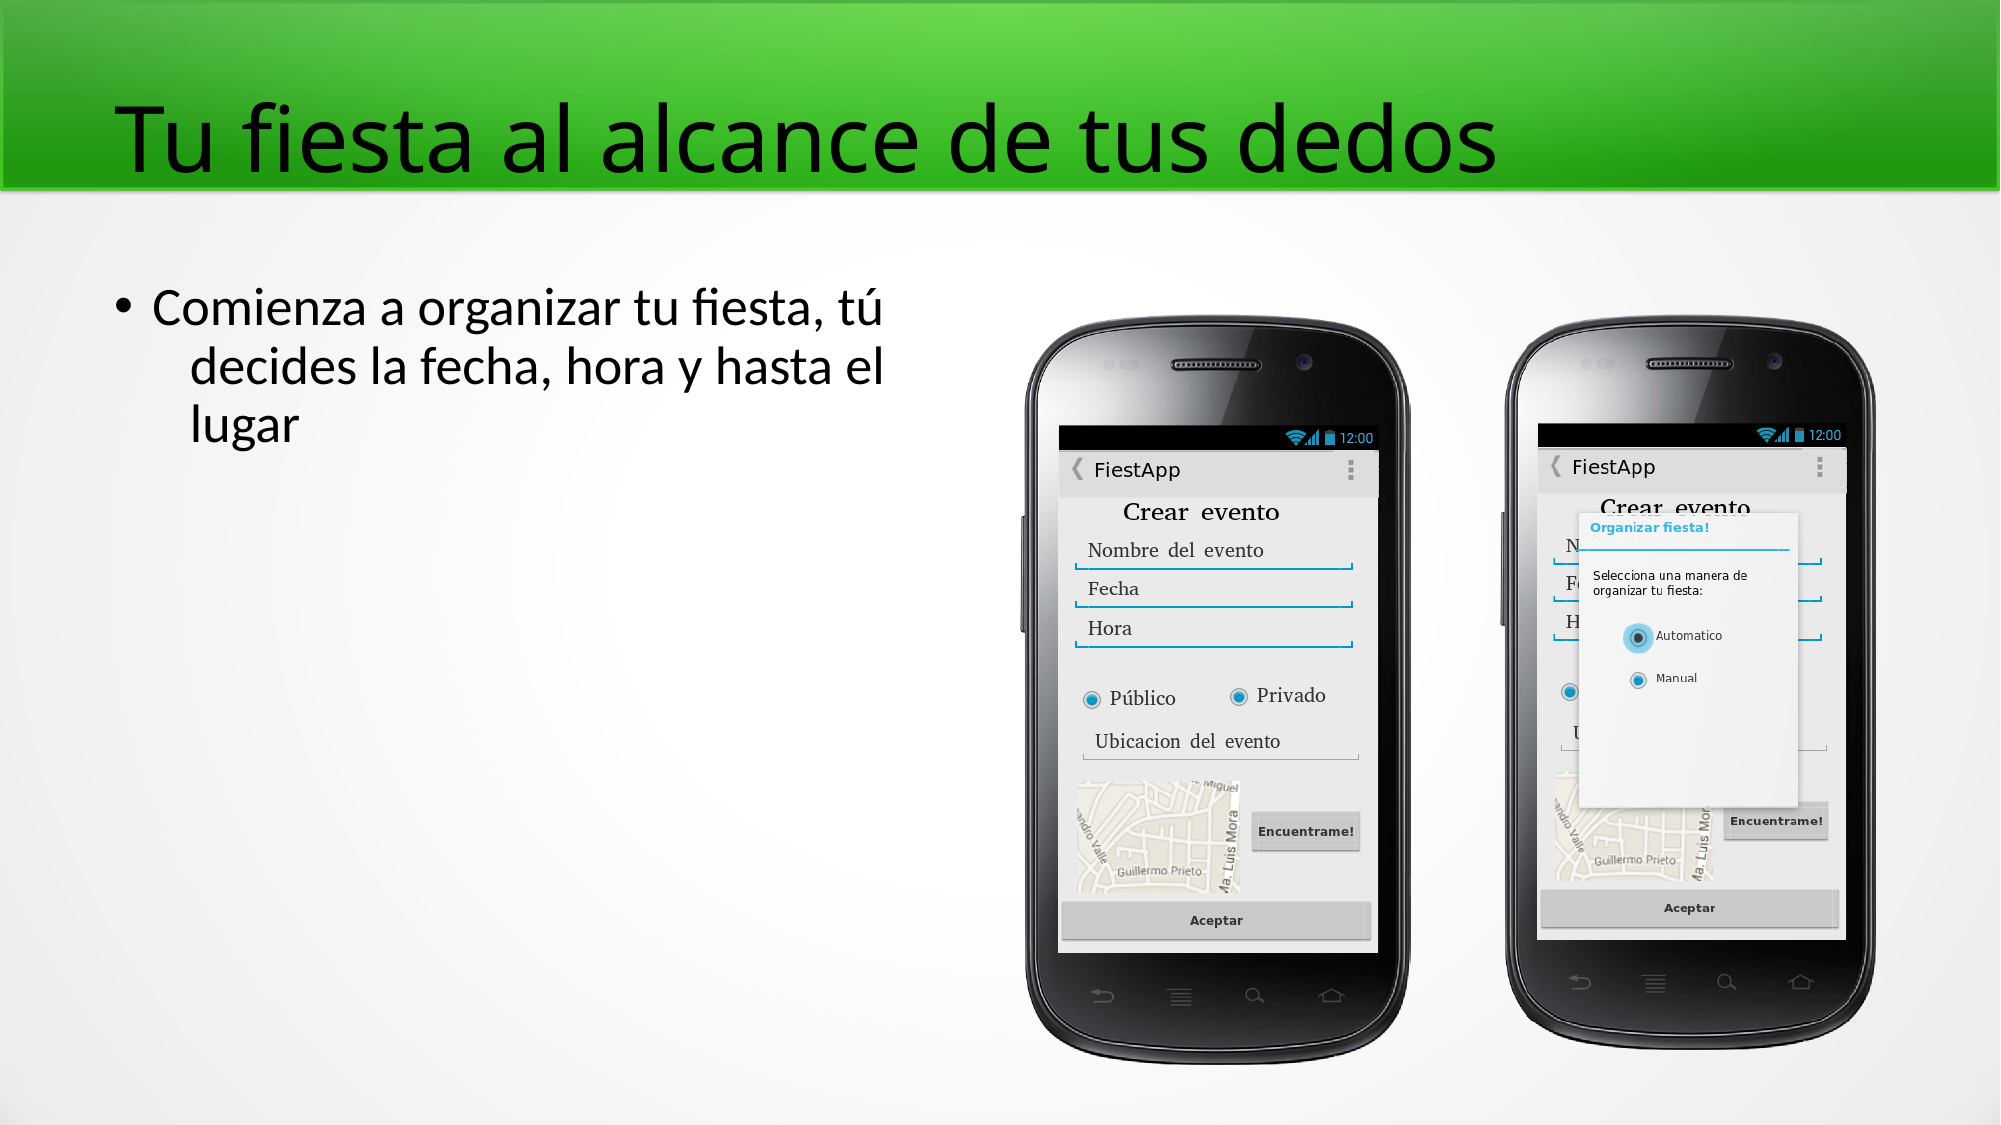

# Tu fiesta al alcance de tus dedos
Comienza a organizar tu fiesta, tú decides la fecha, hora y hasta el lugar